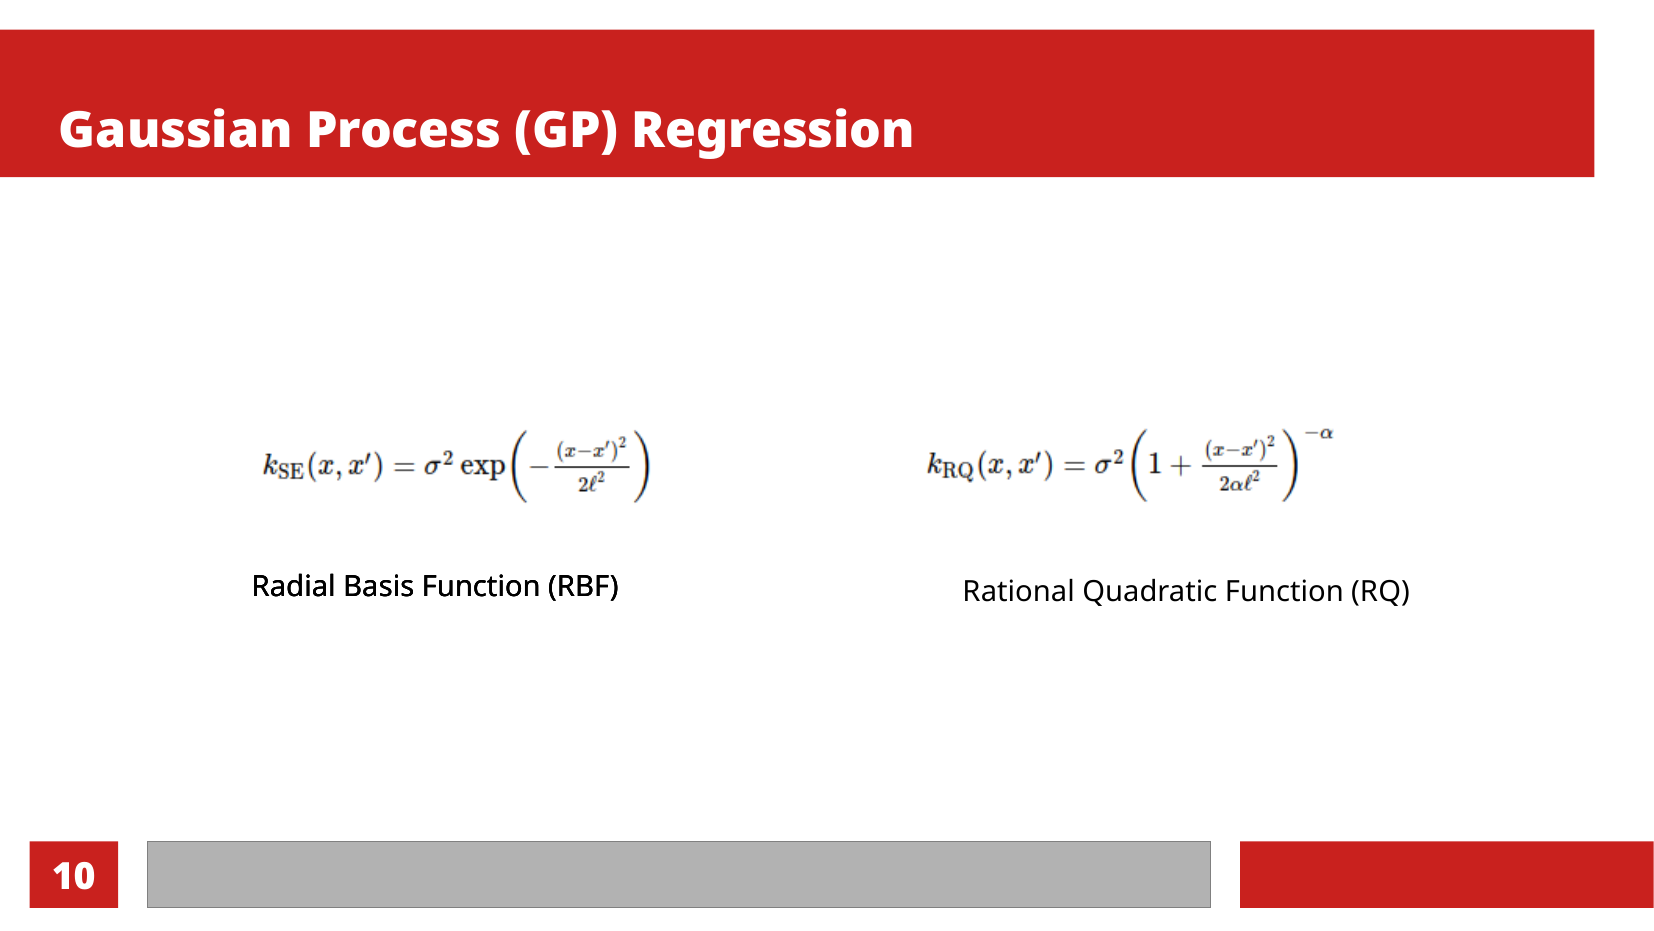

# Gaussian Process (GP) Regression
Radial Basis Function (RBF)
Radial Basis Function (RBF)
Radial Basis Function (RBF)
Rational Quadratic Function (RQ)
10